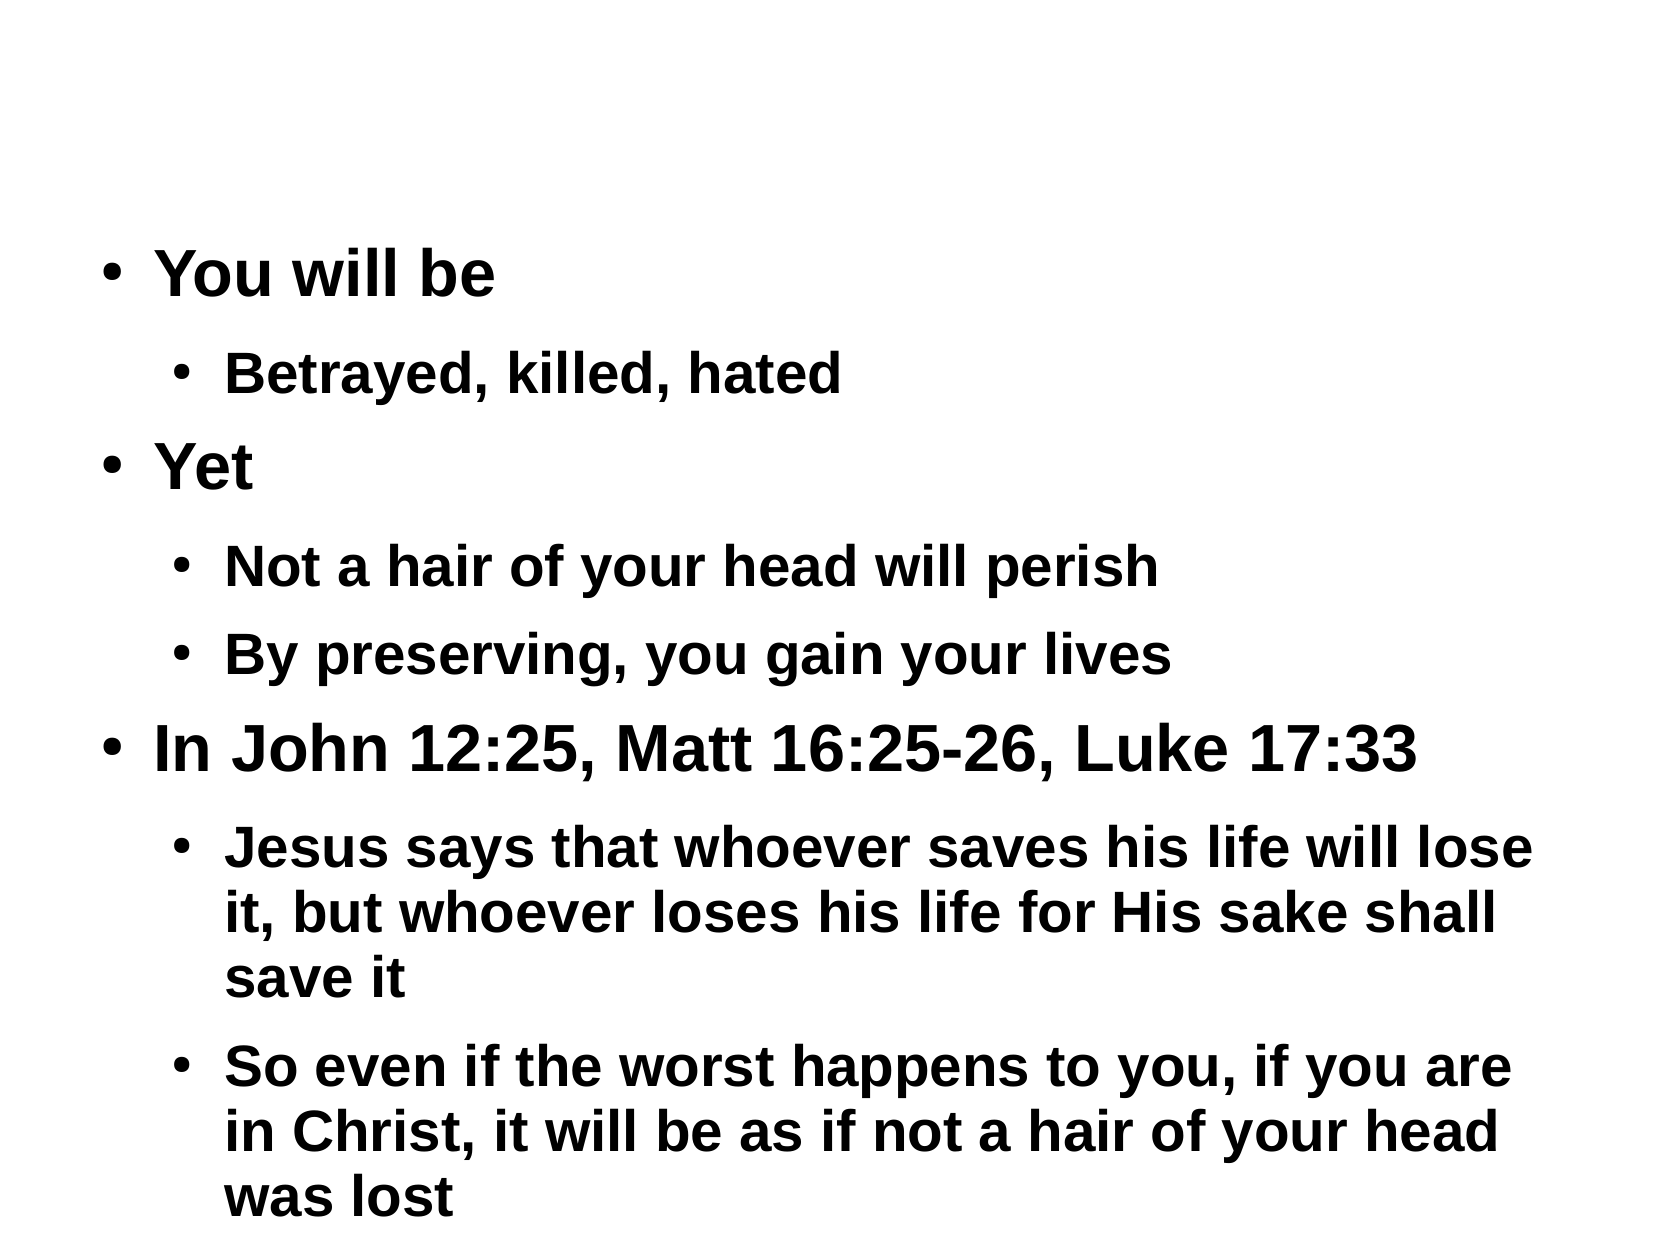

#
You will be
Betrayed, killed, hated
Yet
Not a hair of your head will perish
By preserving, you gain your lives
In John 12:25, Matt 16:25-26, Luke 17:33
Jesus says that whoever saves his life will lose it, but whoever loses his life for His sake shall save it
So even if the worst happens to you, if you are in Christ, it will be as if not a hair of your head was lost